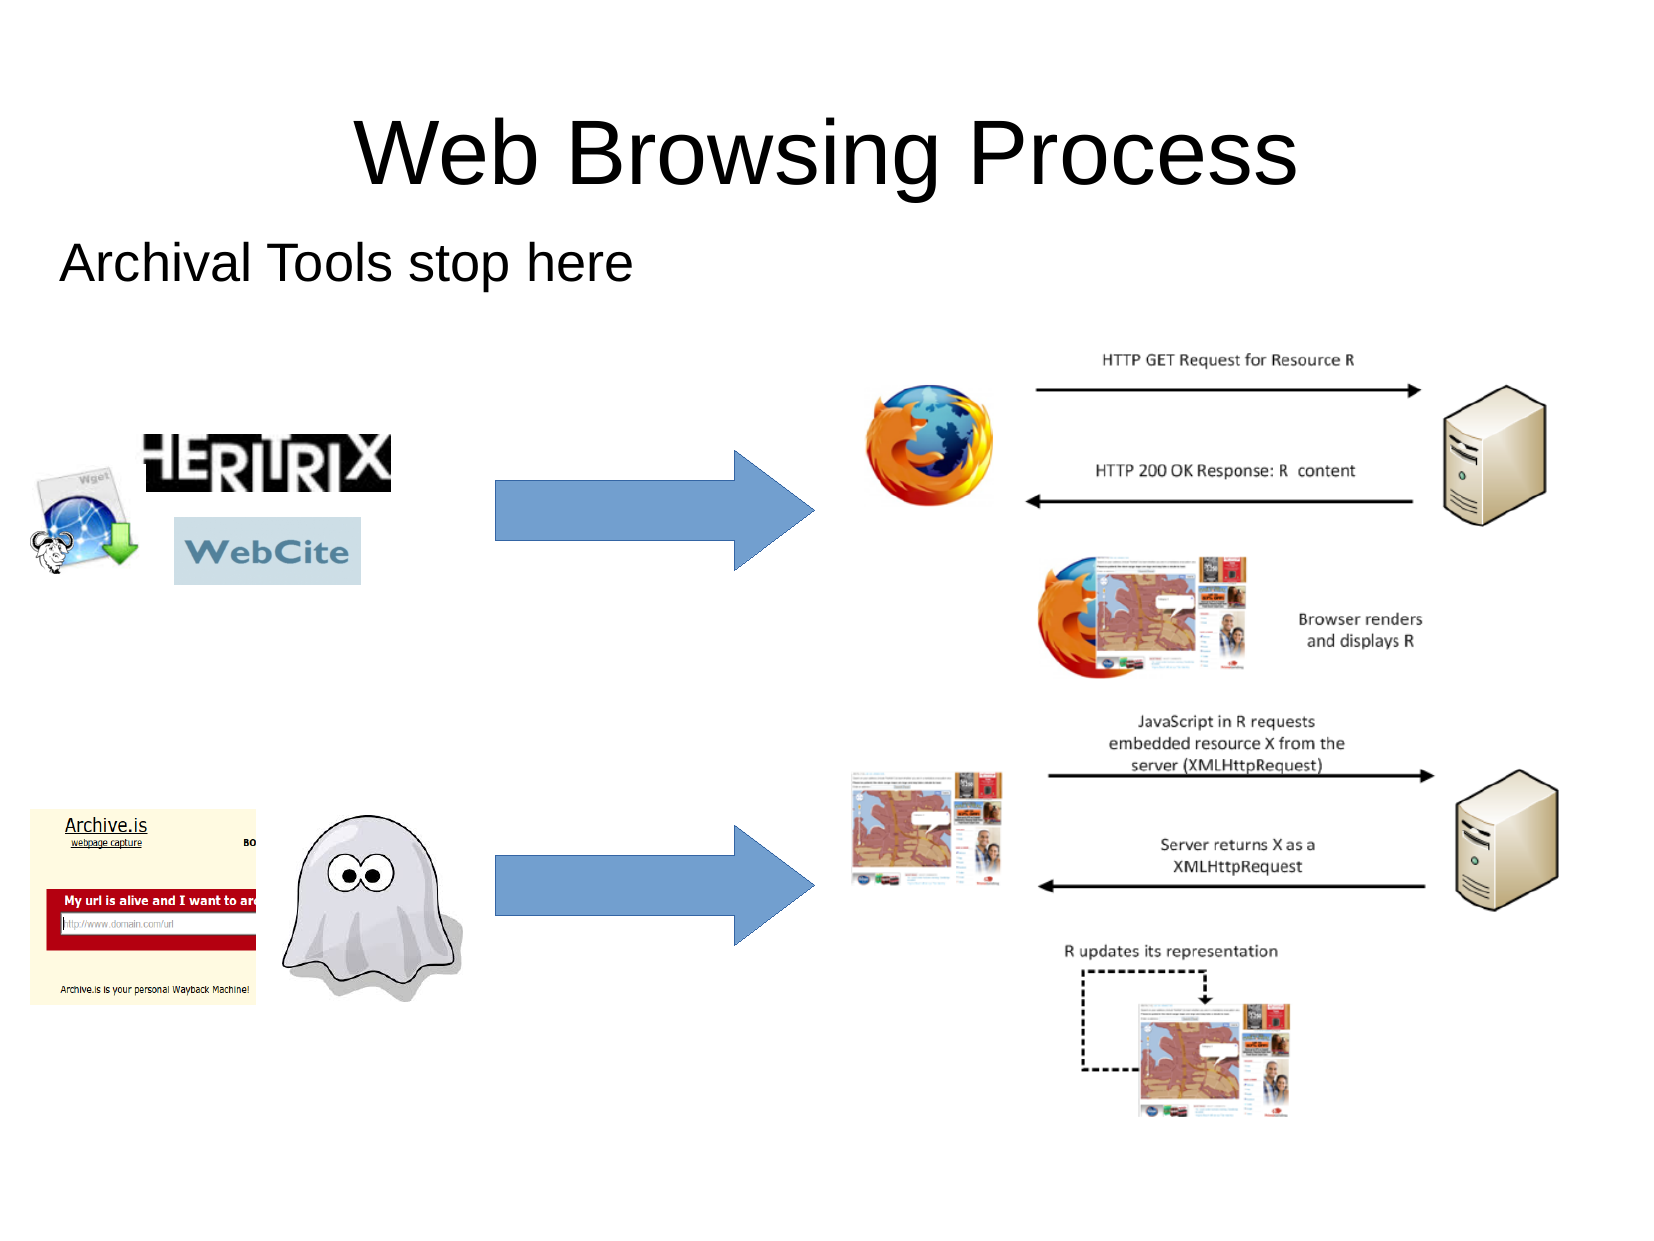

# Web Browsing Process
Archival Tools stop here